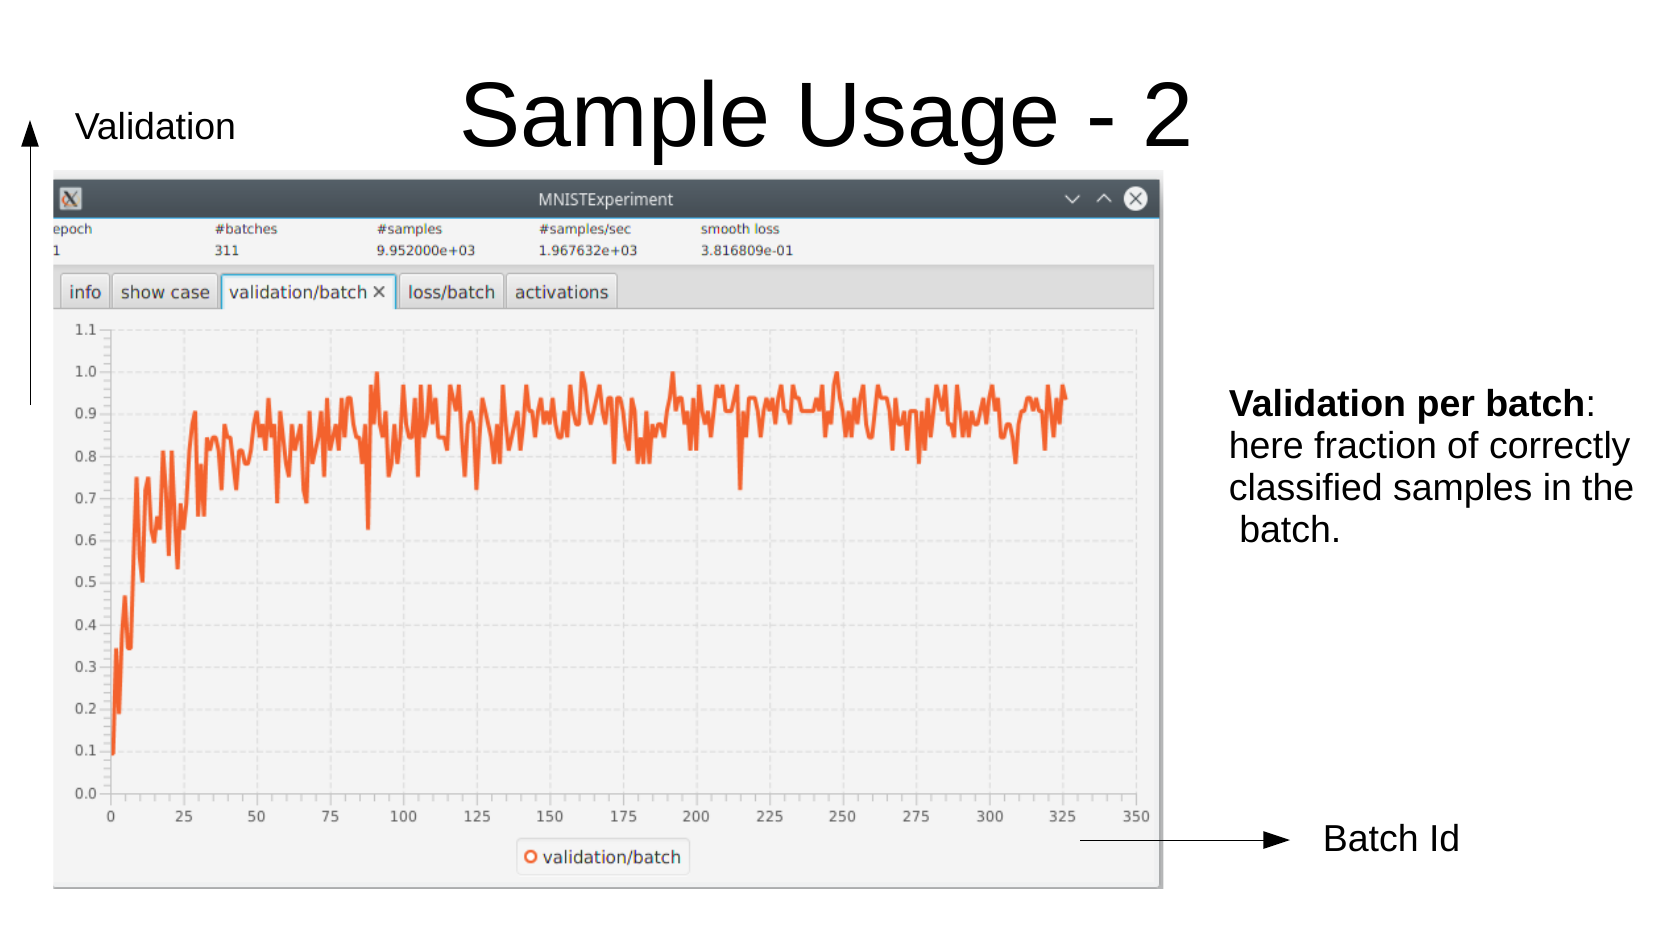

# Sample Usage - 2
Validation
Validation per batch:
here fraction of correctly
classified samples in the
 batch.
Batch Id